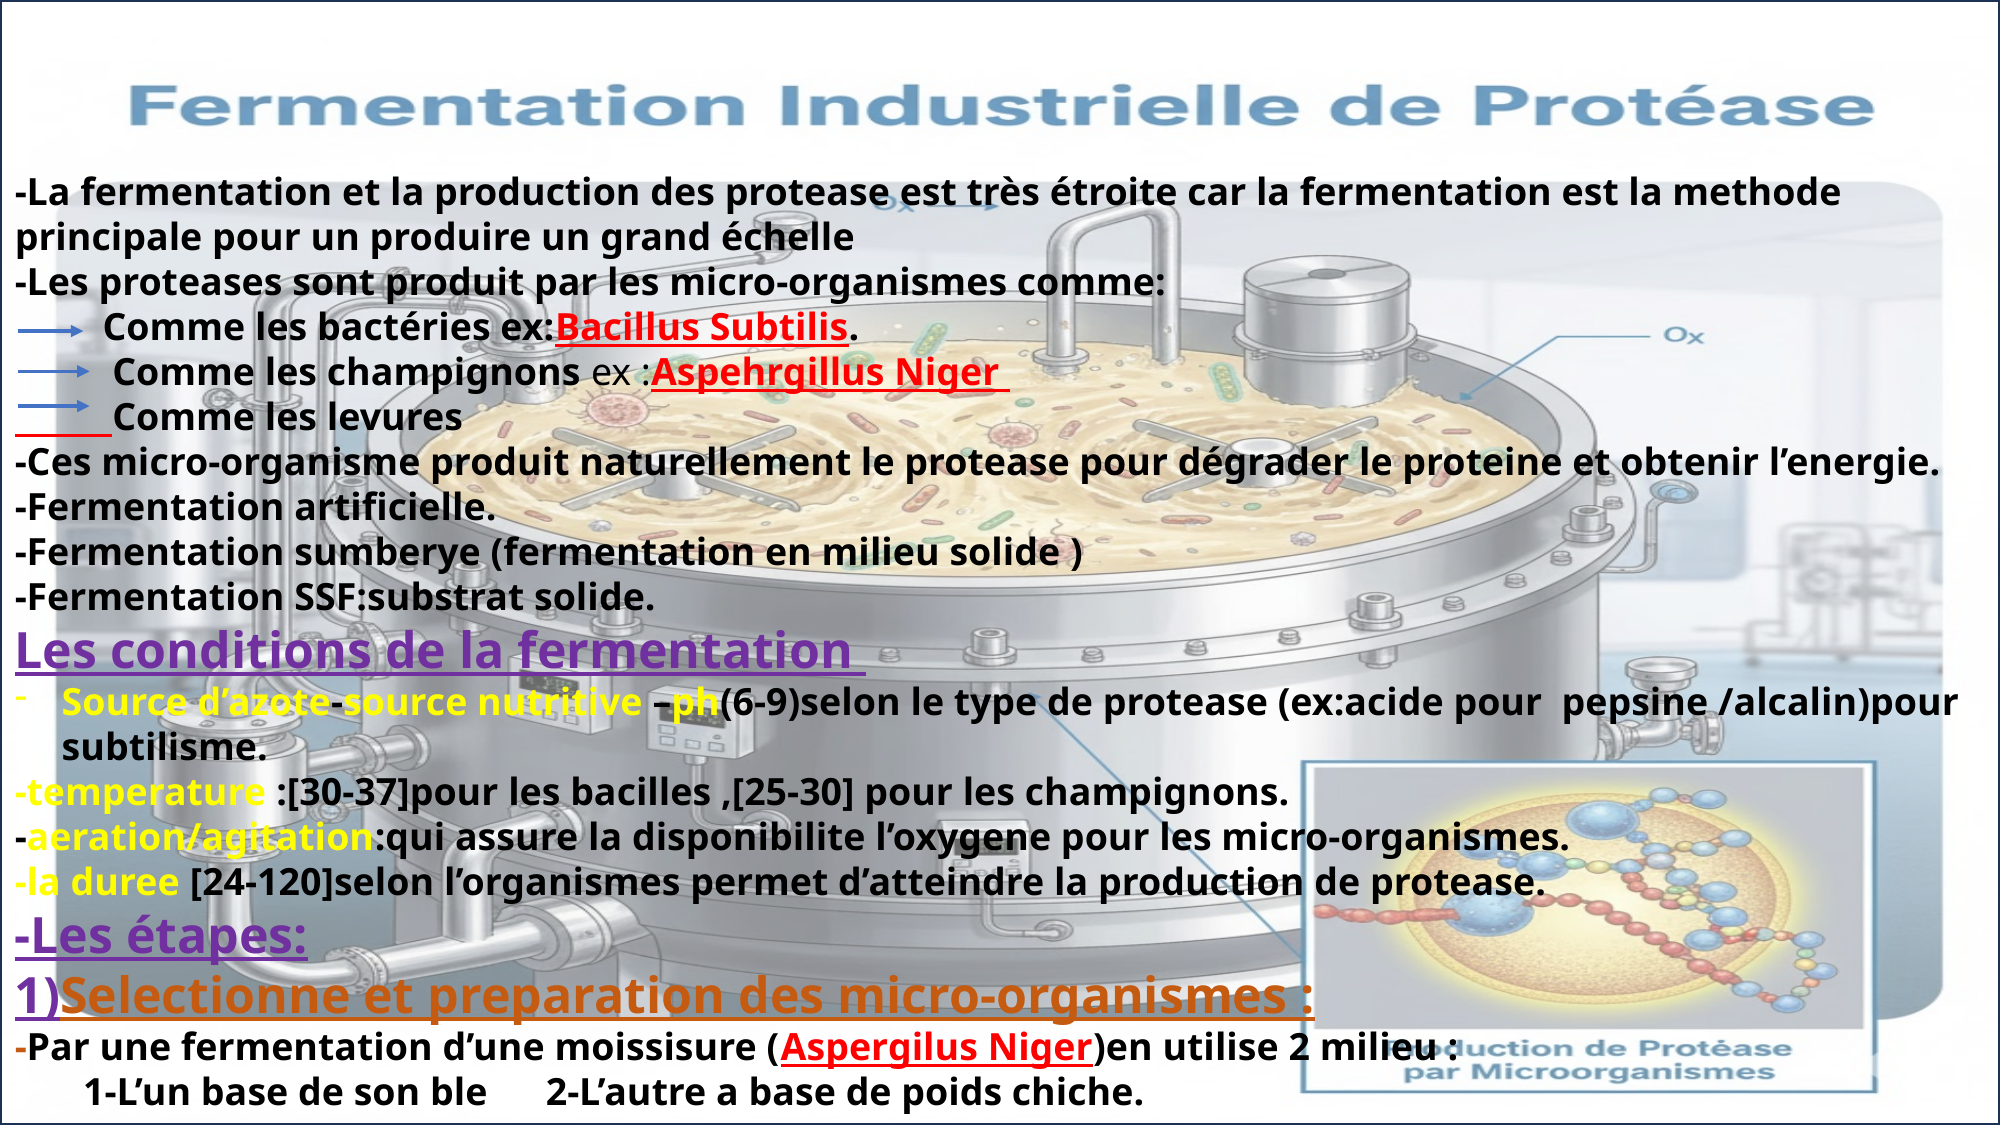

-La fermentation et la production des protease est très étroite car la fermentation est la methode principale pour un produire un grand échelle
-Les proteases sont produit par les micro-organismes comme:
 Comme les bactéries ex:Bacillus Subtilis.
 Comme les champignons ex :Aspehrgillus Niger
 Comme les levures
-Ces micro-organisme produit naturellement le protease pour dégrader le proteine et obtenir l’energie.
-Fermentation artificielle.
-Fermentation sumberye (fermentation en milieu solide )
-Fermentation SSF:substrat solide.
Les conditions de la fermentation
Source d’azote-source nutritive –ph(6-9)selon le type de protease (ex:acide pour pepsine /alcalin)pour subtilisme.
-temperature :[30-37]pour les bacilles ,[25-30] pour les champignons.
-aeration/agitation:qui assure la disponibilite l’oxygene pour les micro-organismes.
-la duree [24-120]selon l’organismes permet d’atteindre la production de protease.
-Les étapes:
1)Selectionne et preparation des micro-organismes :
-Par une fermentation d’une moissisure (Aspergilus Niger)en utilise 2 milieu :
 1-L’un base de son ble 2-L’autre a base de poids chiche.
#